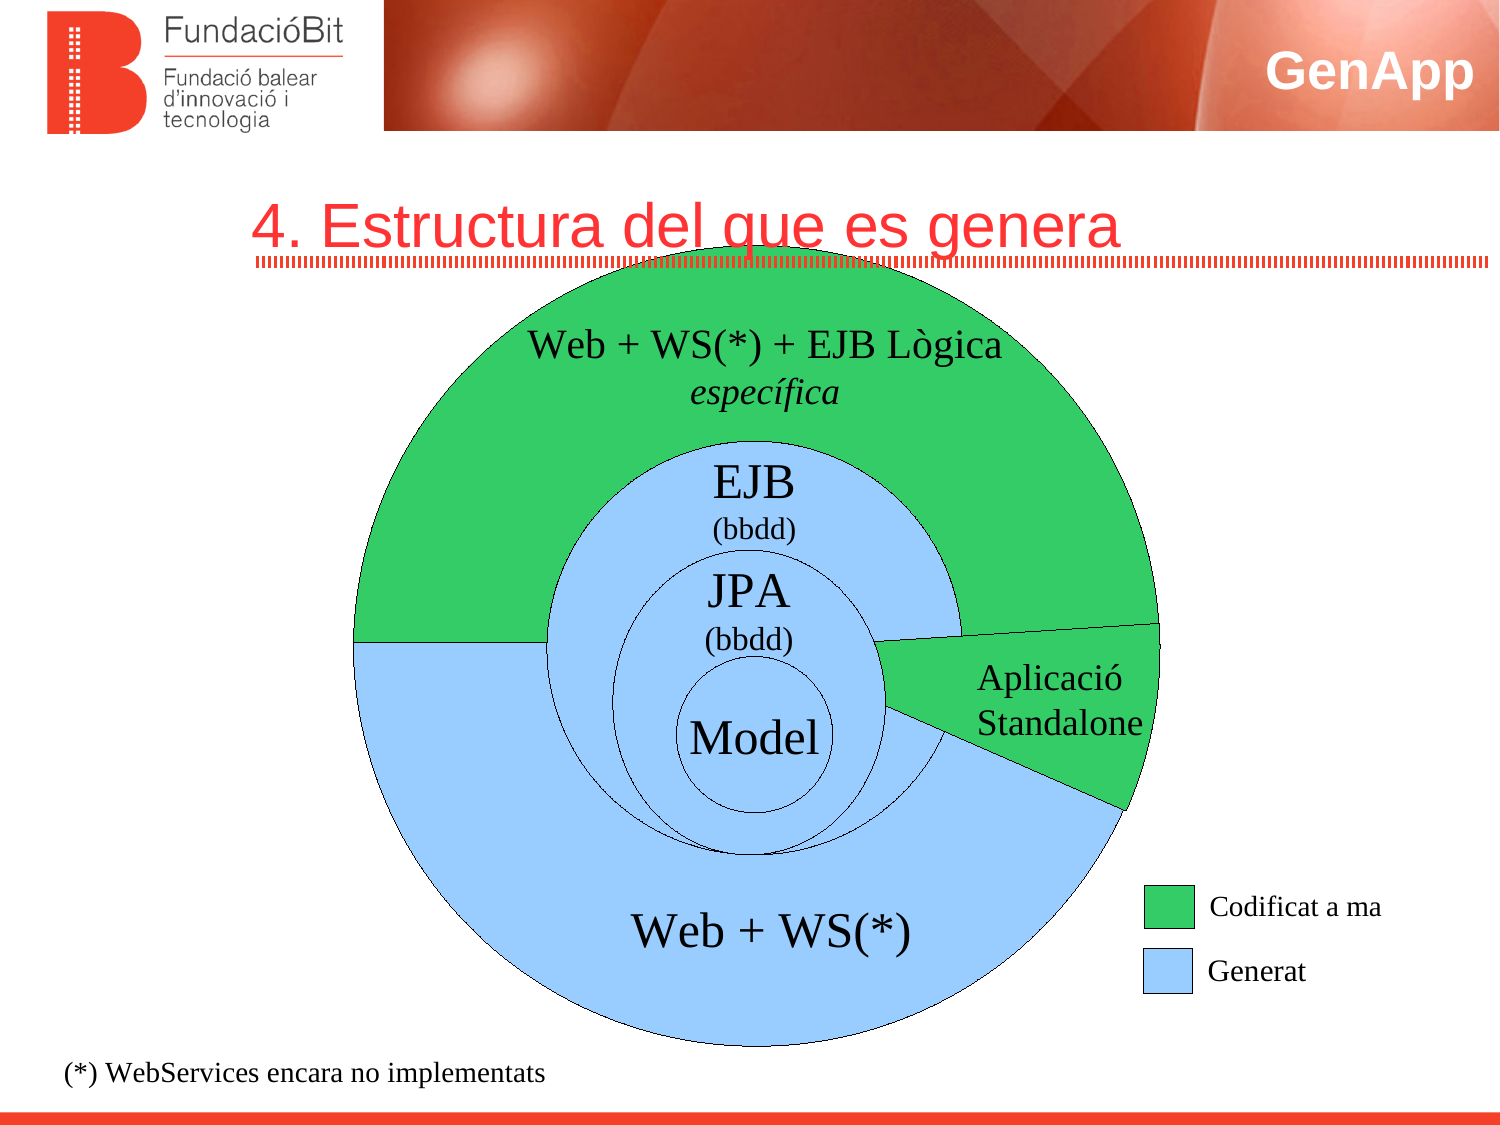

# GenApp
 4. Estructura del que es genera
fgh
Web + WS(*) + EJB Lògica
específica
EJB
(bbdd)
JPA
(bbdd)
Aplicació
Standalone
Model
Codificat a ma
Web + WS(*)
Generat
(*) WebServices encara no implementats